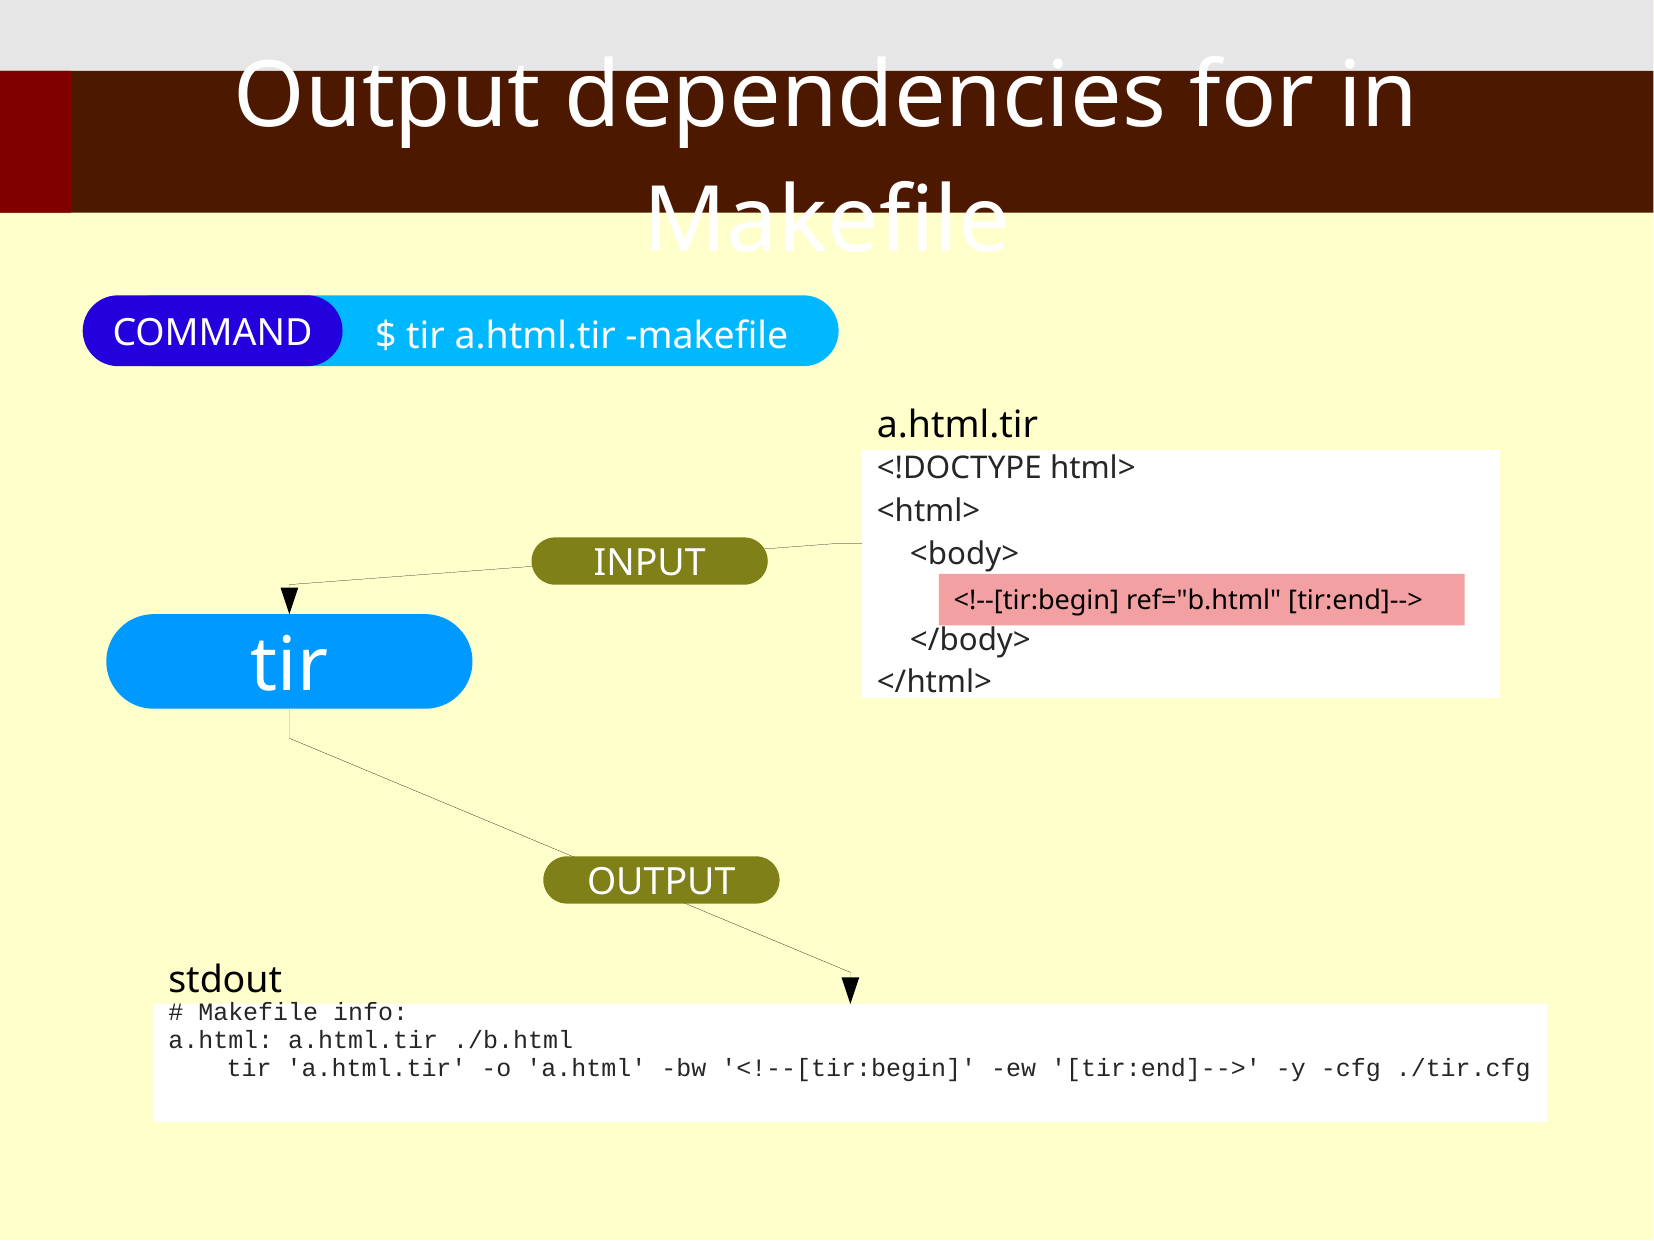

# Output dependencies for in Makefile
COMMAND
$ tir a.html.tir -makefile
a.html.tir
<!DOCTYPE html>
<html>
 <body>
 <!--[tir:
 </body>
</html>
<!--[tir:begin] ref="b.html" [tir:end]-->
INPUT
tir
OUTPUT
stdout
# Makefile info:
a.html: a.html.tir ./b.html
	tir 'a.html.tir' -o 'a.html' -bw '<!--[tir:begin]' -ew '[tir:end]-->' -y -cfg ./tir.cfg